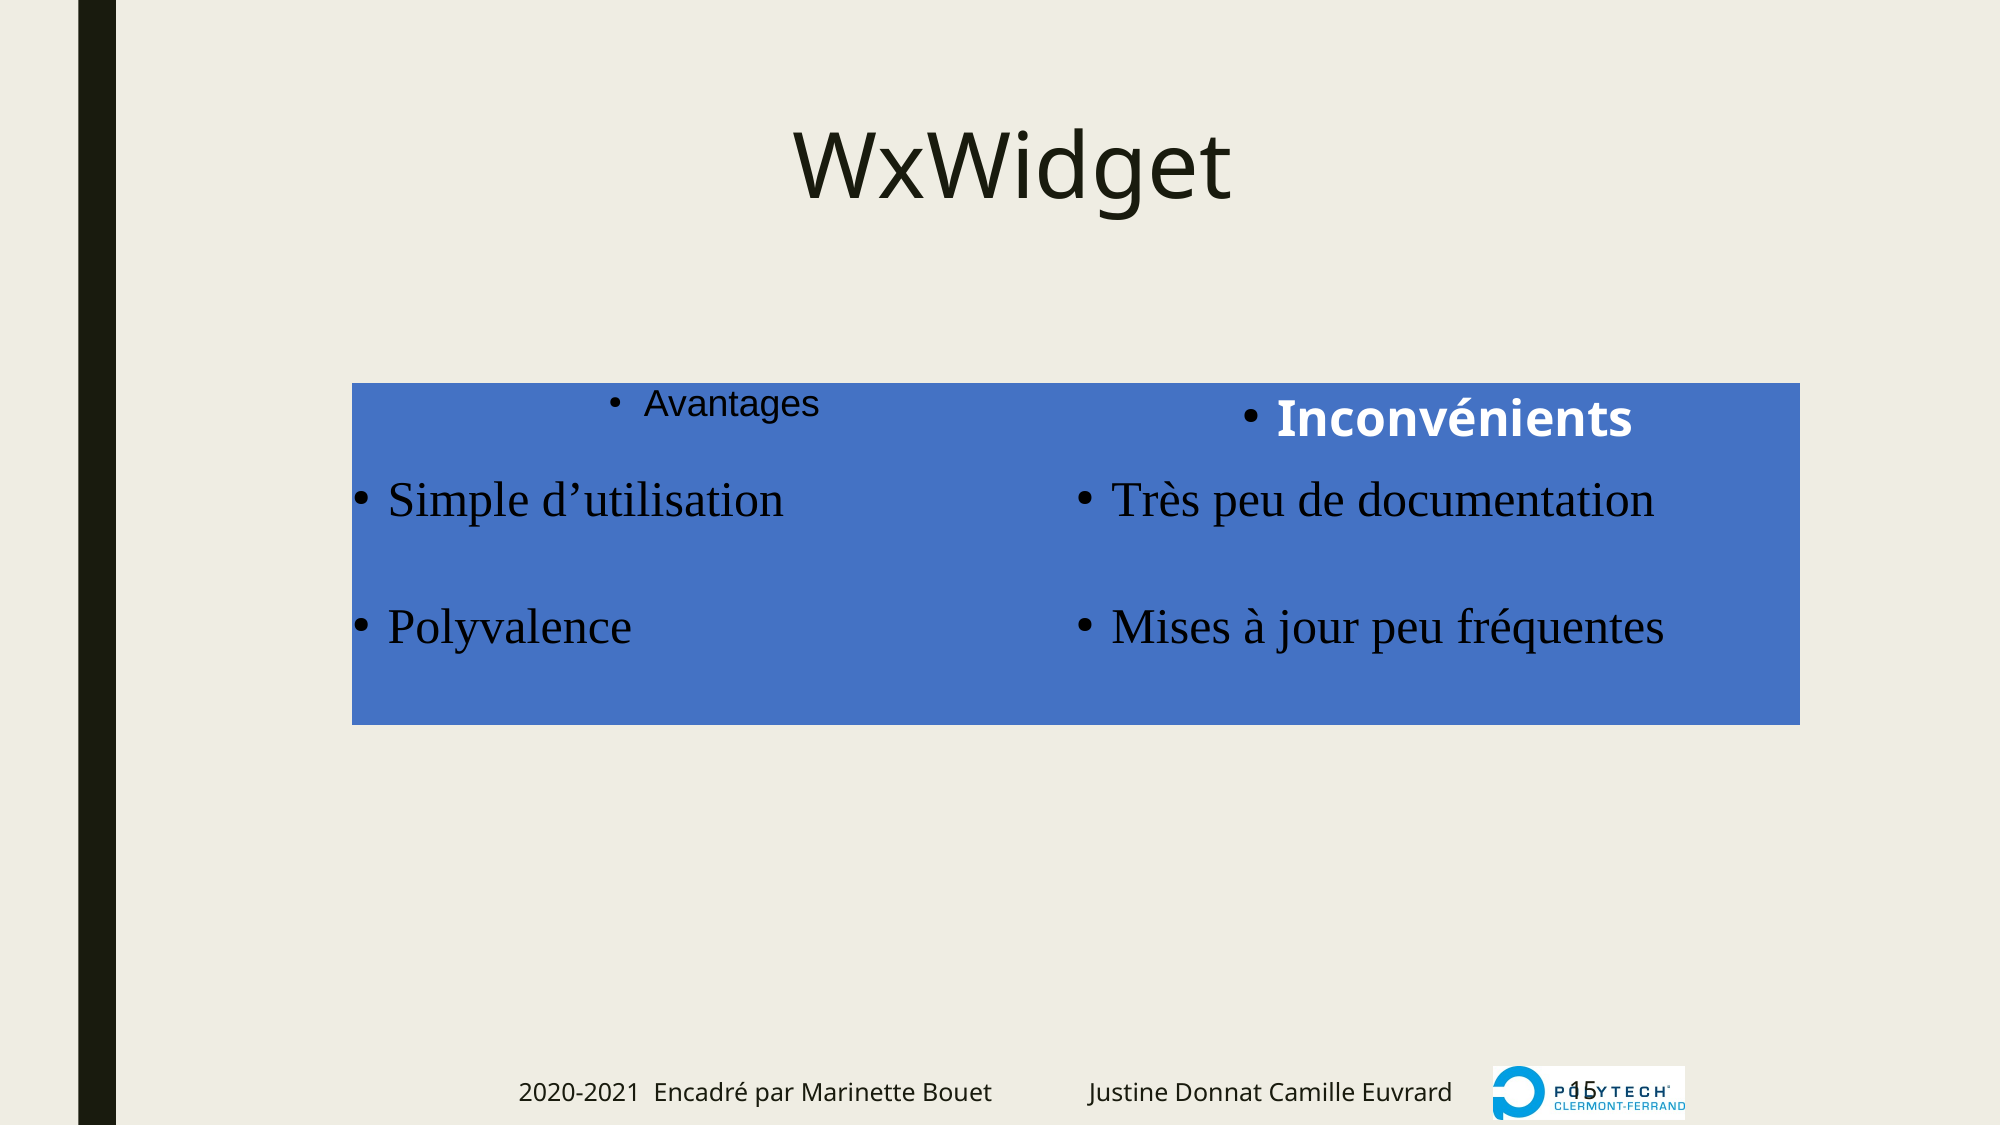

# WxWidget
| Avantages | Inconvénients |
| --- | --- |
| Simple d’utilisation | Très peu de documentation |
| Polyvalence | Mises à jour peu fréquentes |
2020-2021 Encadré par Marinette Bouet Justine Donnat Camille Euvrard
15